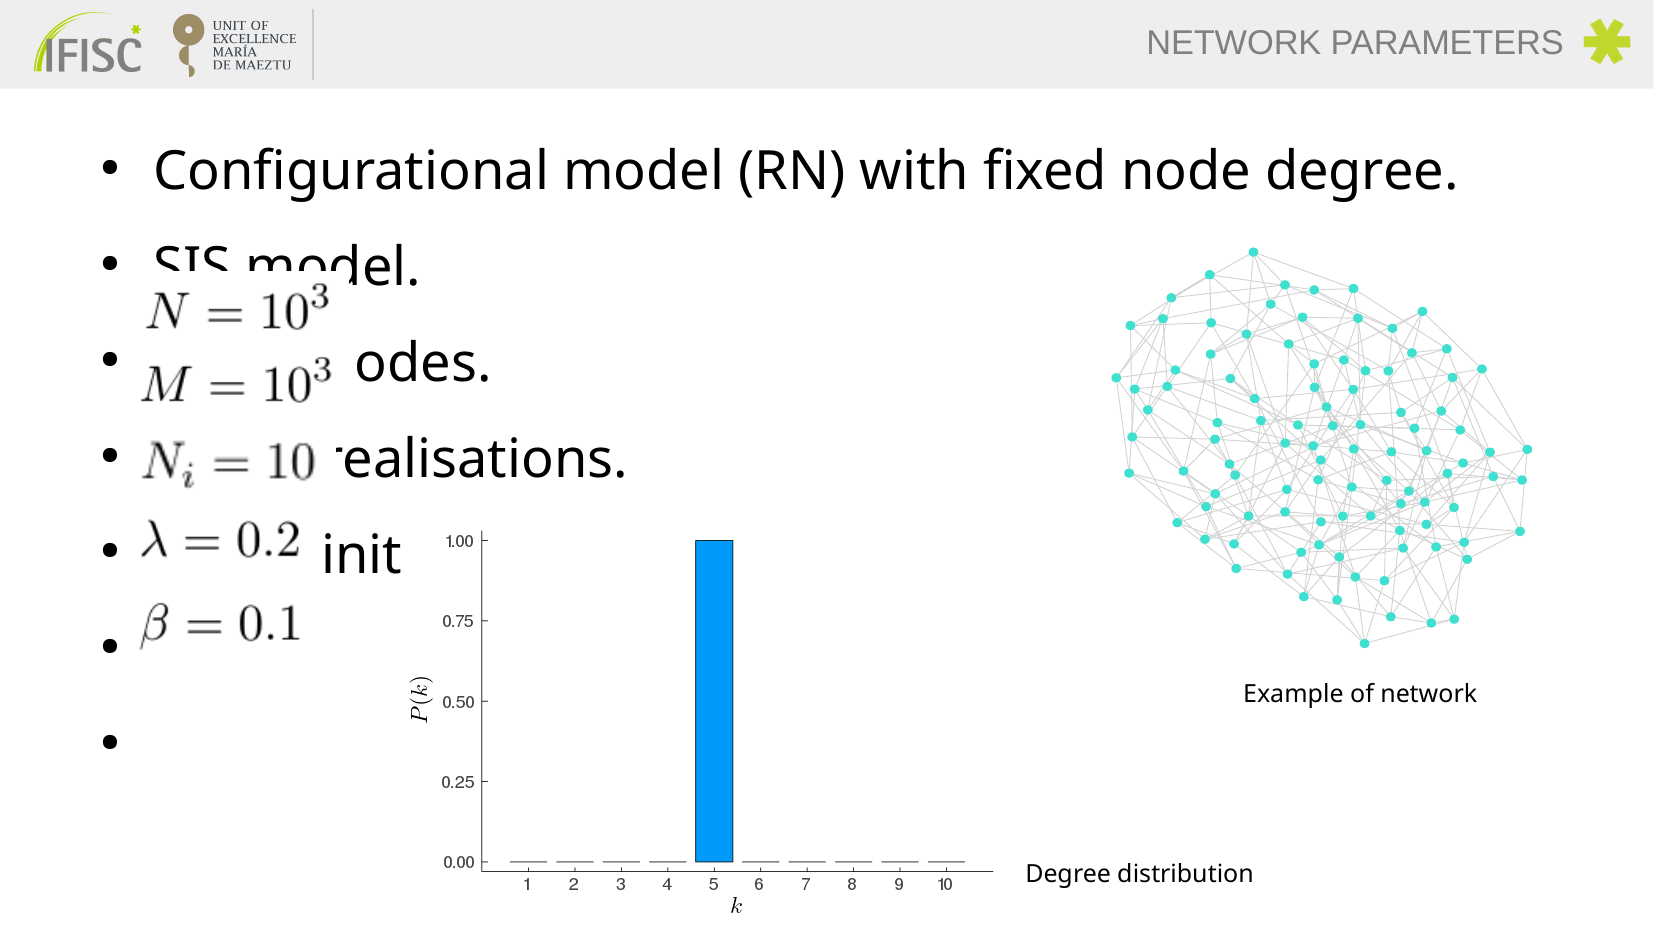

# NETWORK PARAMETERS
Configurational model (RN) with fixed node degree.
SIS model.
 nodes.
 realisations.
 initial infected nodes.
Example of network
Degree distribution